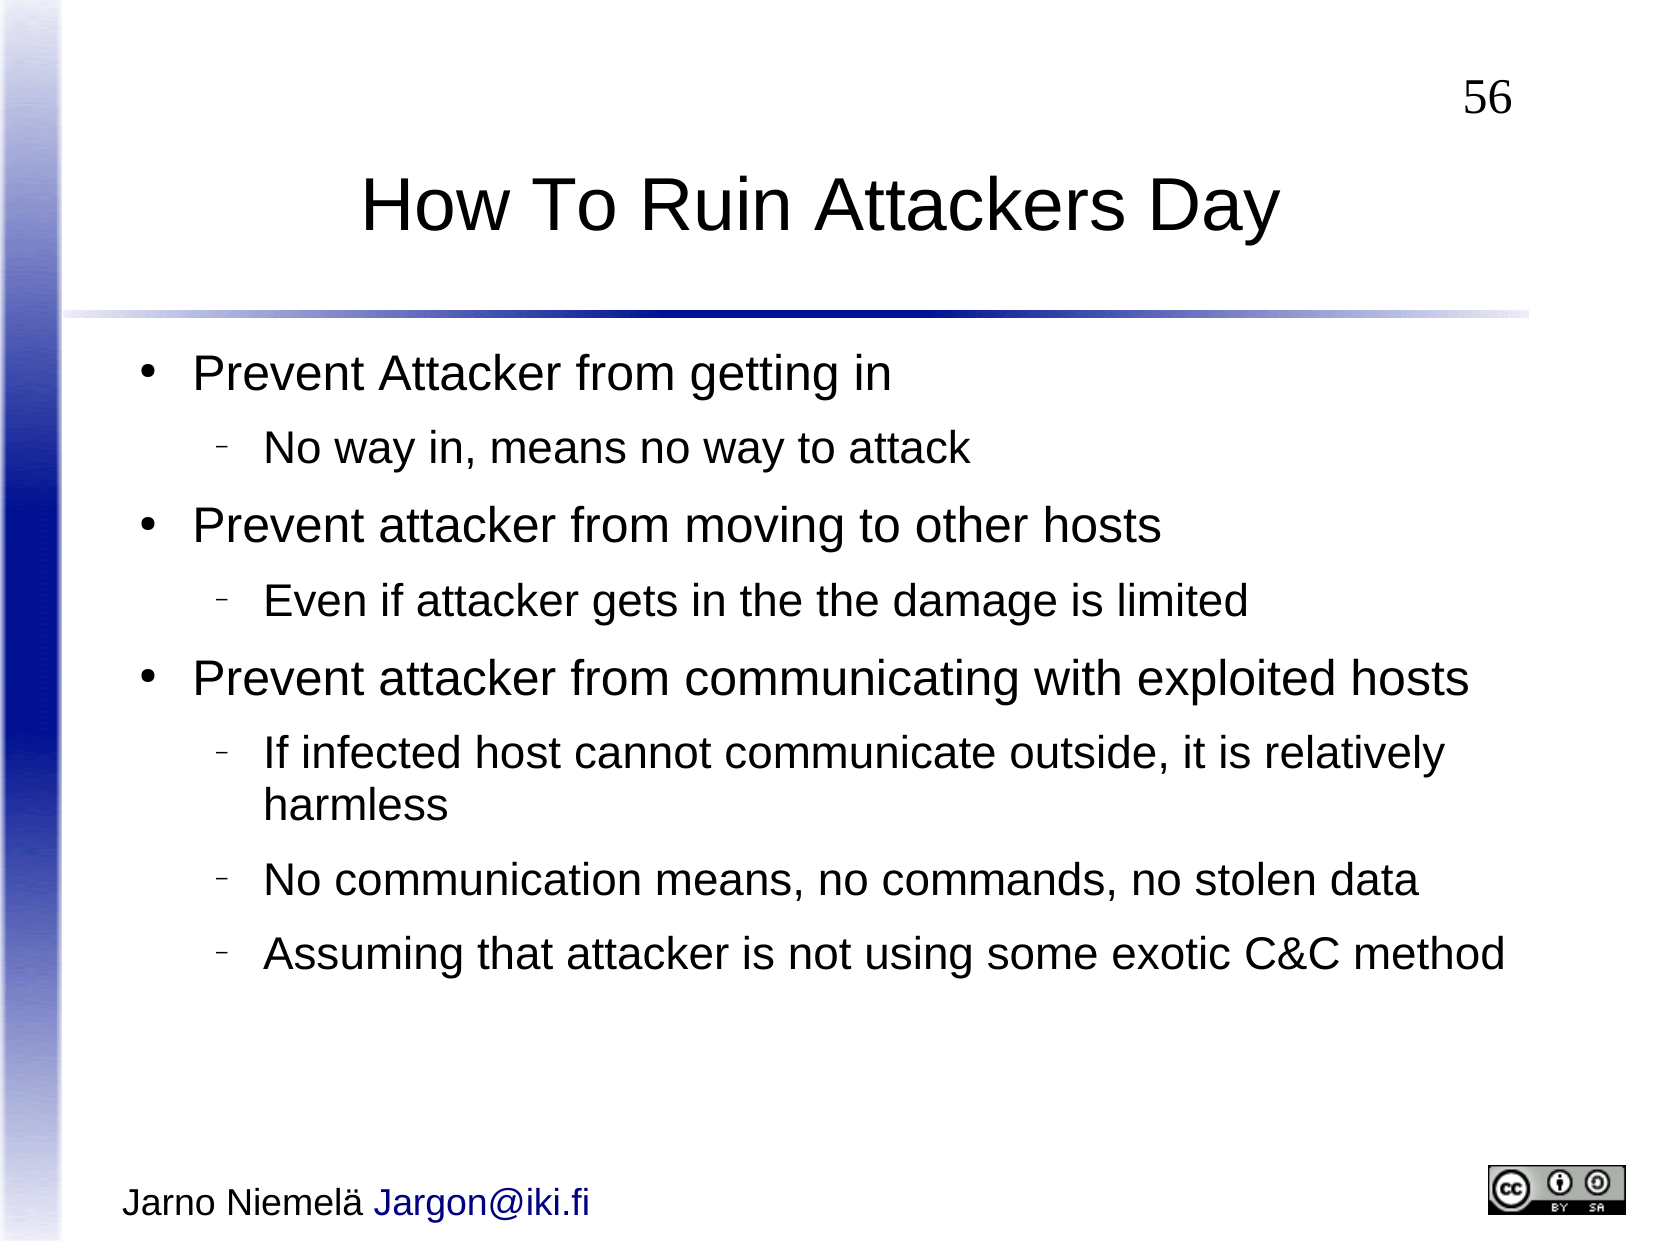

# How To Ruin Attackers Day
Prevent Attacker from getting in
No way in, means no way to attack
Prevent attacker from moving to other hosts
Even if attacker gets in the the damage is limited
Prevent attacker from communicating with exploited hosts
If infected host cannot communicate outside, it is relatively harmless
No communication means, no commands, no stolen data
Assuming that attacker is not using some exotic C&C method